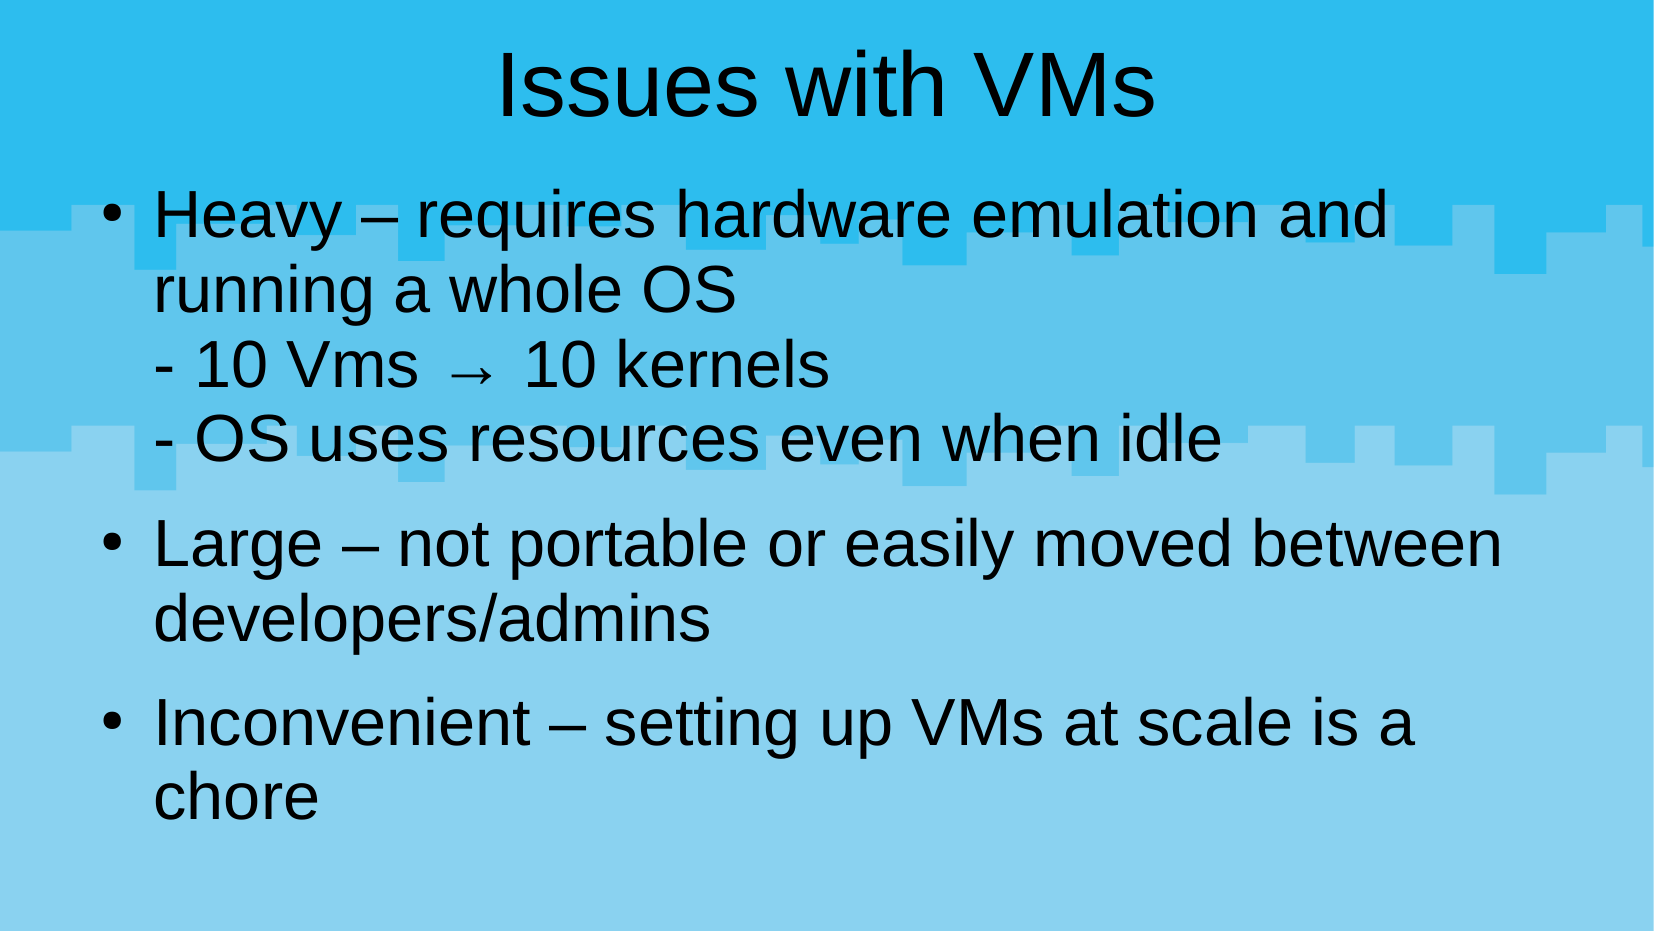

# Issues with VMs
Heavy – requires hardware emulation and running a whole OS
- 10 Vms → 10 kernels
- OS uses resources even when idle
Large – not portable or easily moved between developers/admins
Inconvenient – setting up VMs at scale is a chore